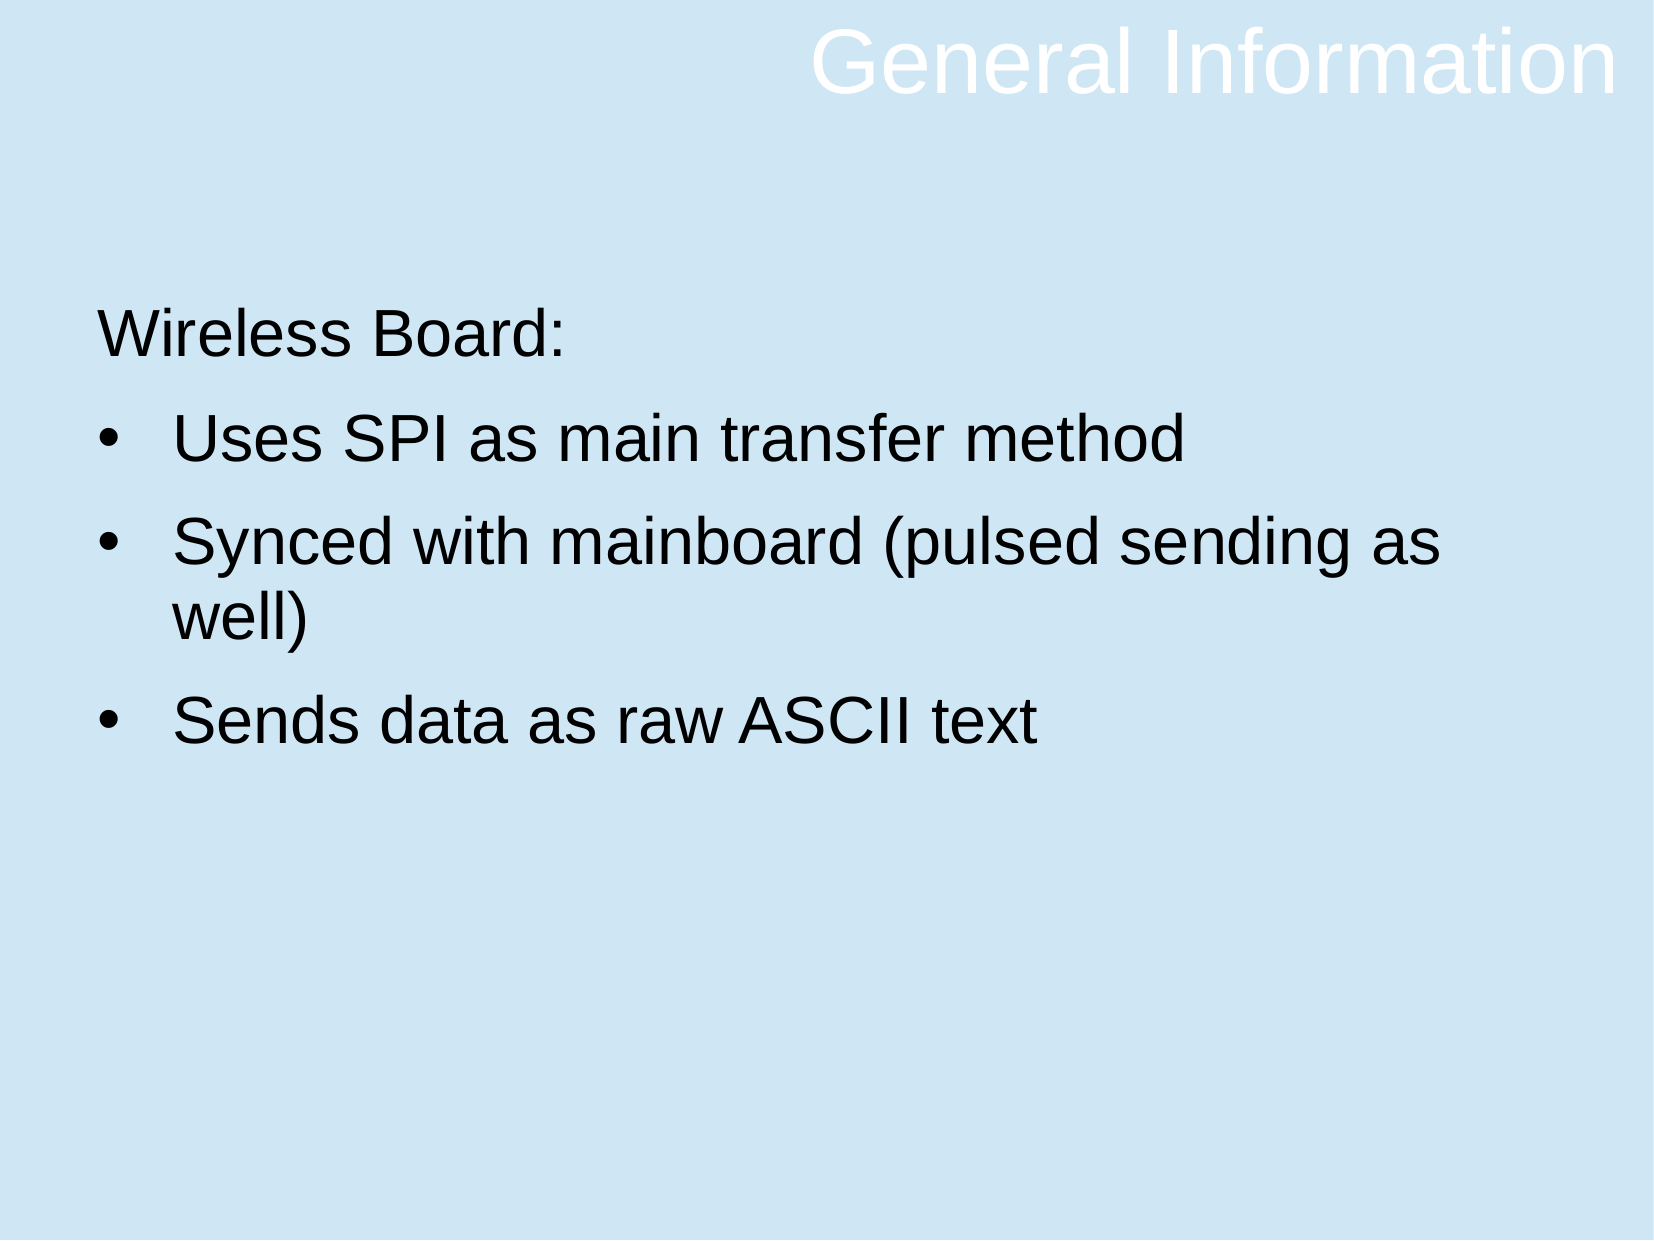

# General Information
Wireless Board:
Uses SPI as main transfer method
Synced with mainboard (pulsed sending as well)
Sends data as raw ASCII text